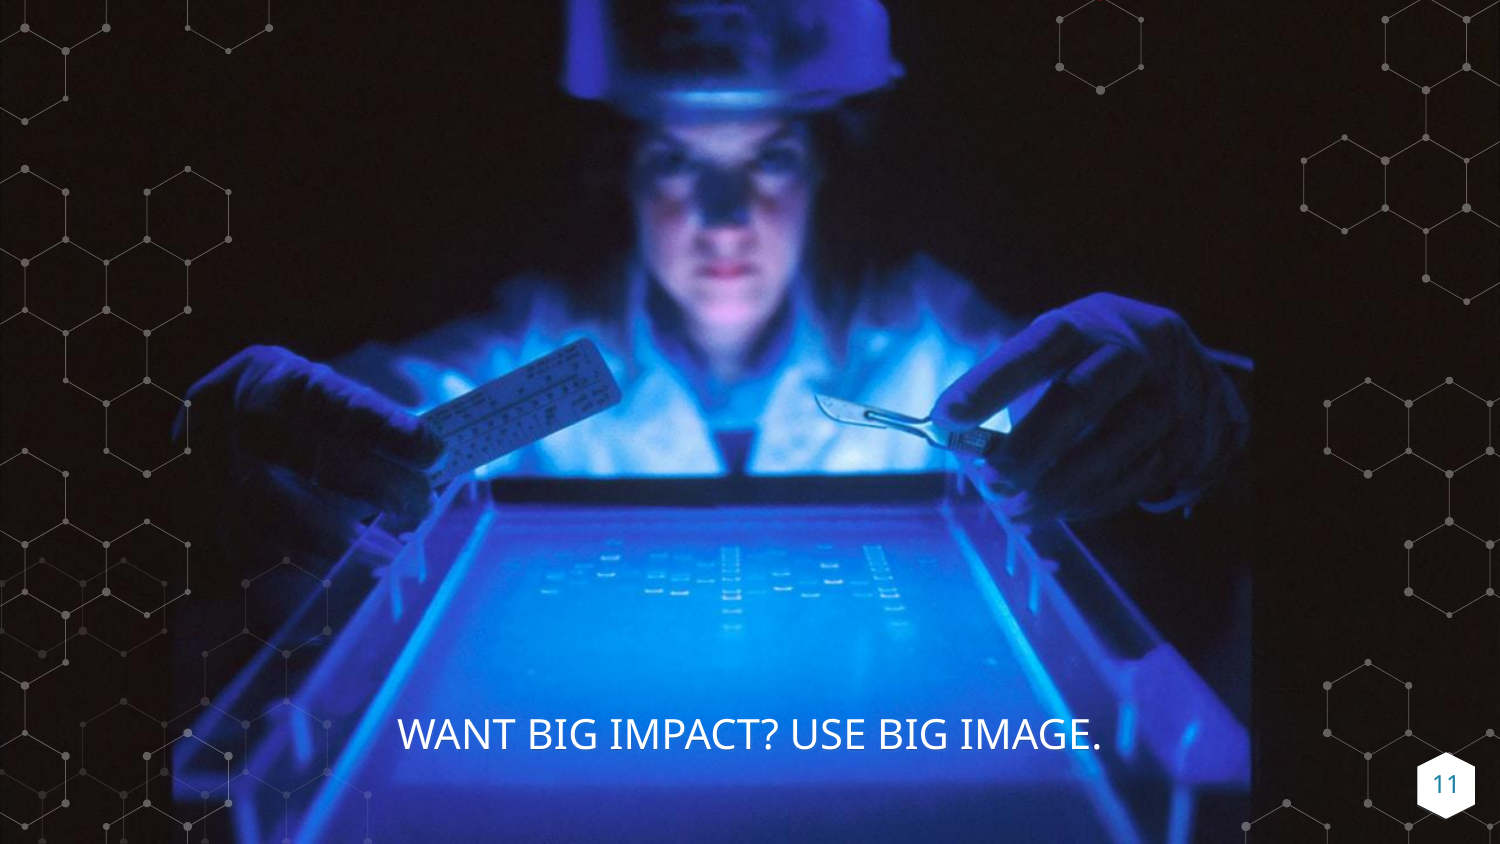

# WANT BIG IMPACT? USE BIG IMAGE.